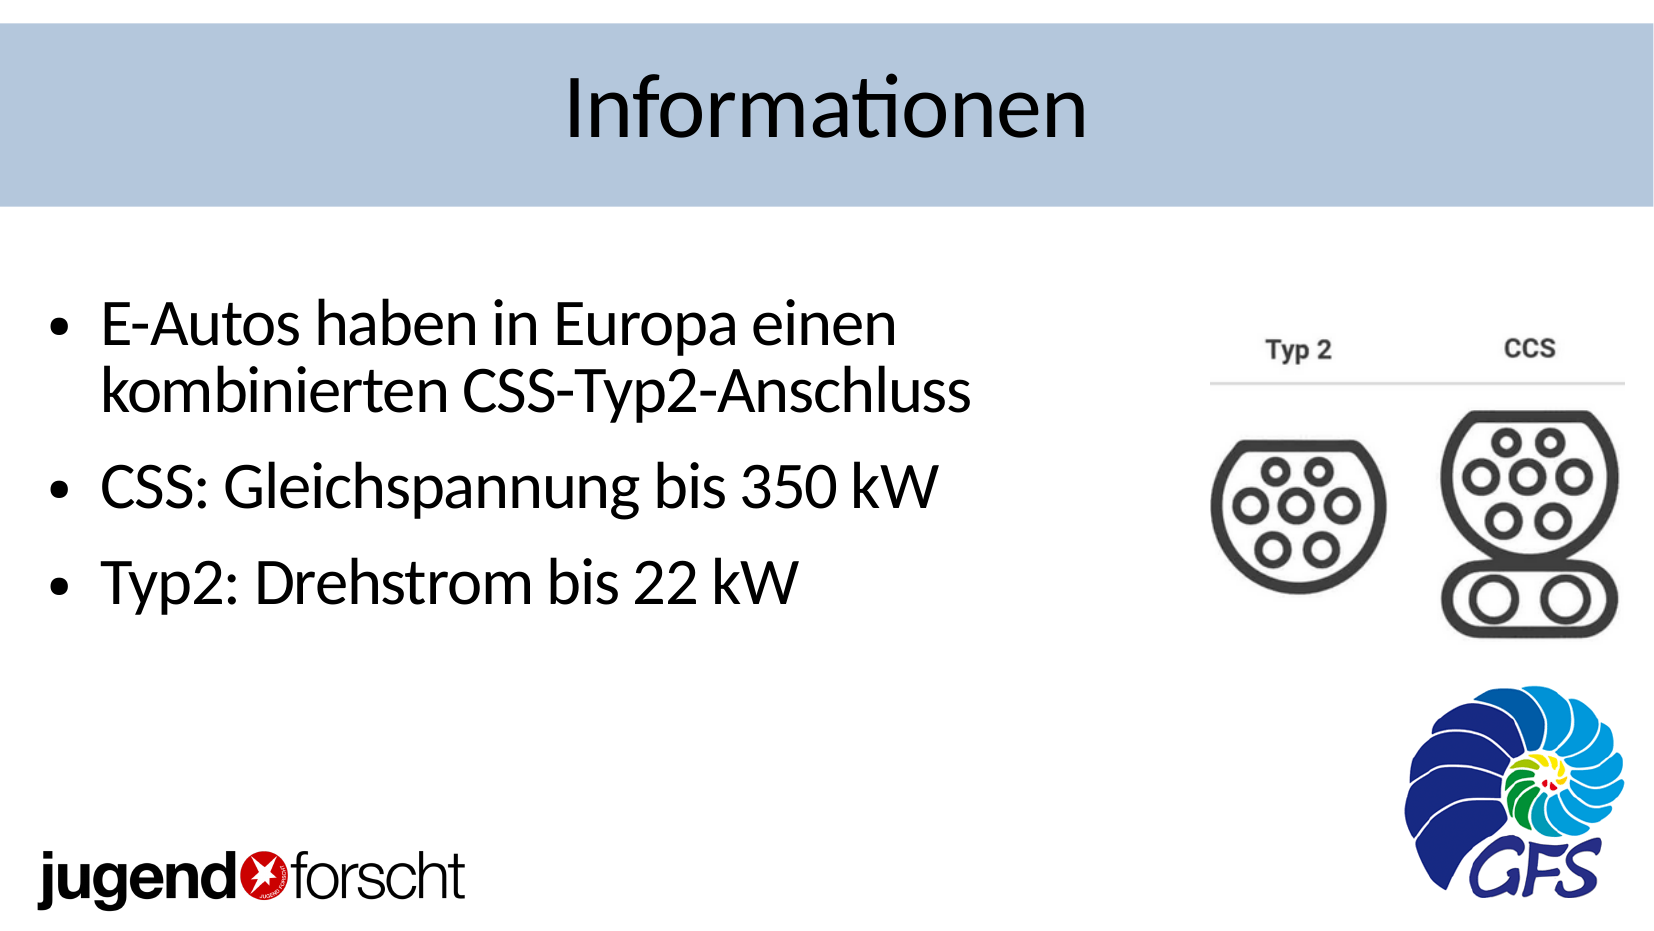

# Informationen
E-Autos haben in Europa einen kombinierten CSS-Typ2-Anschluss
CSS: Gleichspannung bis 350 kW
Typ2: Drehstrom bis 22 kW